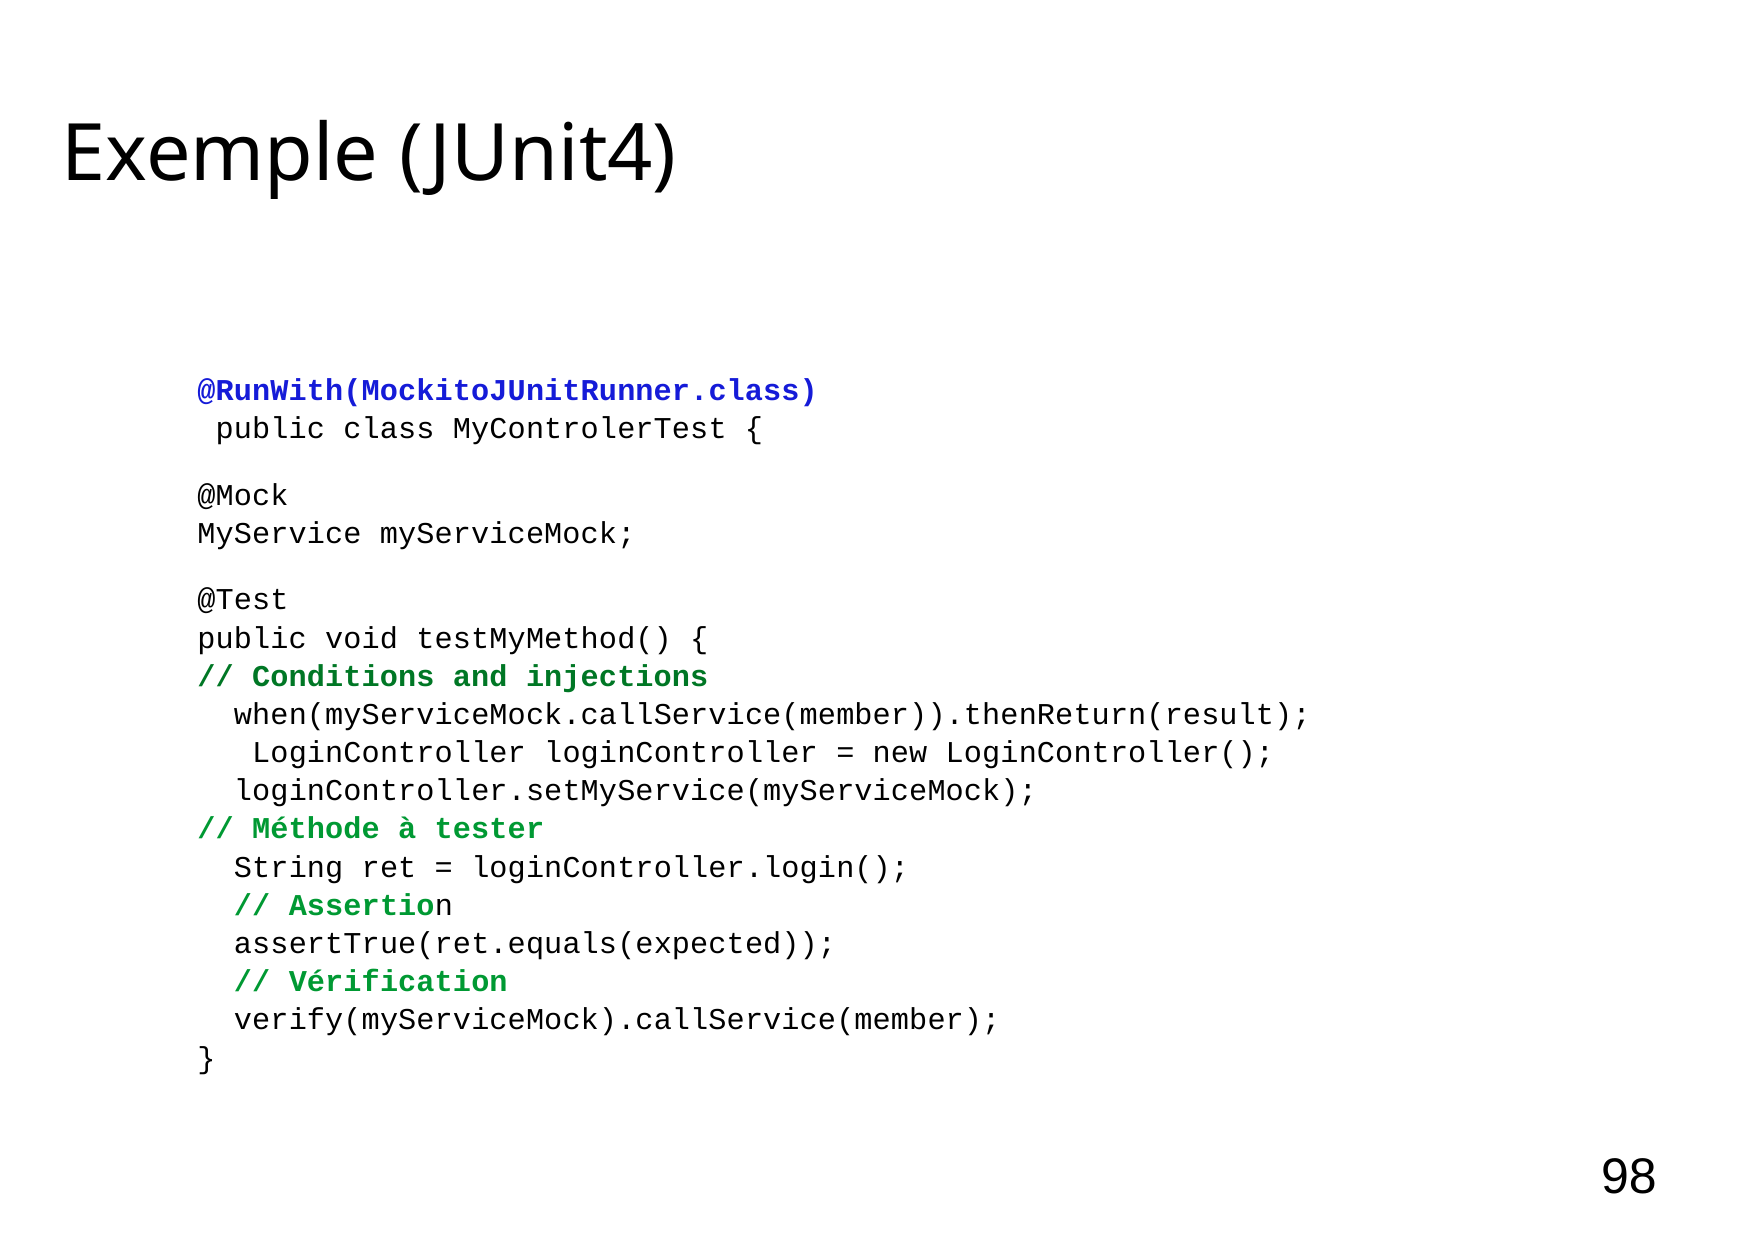

# Exemple (JUnit4)
@RunWith(MockitoJUnitRunner.class) public class MyControlerTest {
@Mock
MyService myServiceMock;
@Test
public void testMyMethod() {
// Conditions and injections
when(myServiceMock.callService(member)).thenReturn(result); LoginController loginController = new LoginController(); loginController.setMyService(myServiceMock);
// Méthode à tester
String ret = loginController.login();
// Assertion assertTrue(ret.equals(expected));
// Vérification
verify(myServiceMock).callService(member);
}
98